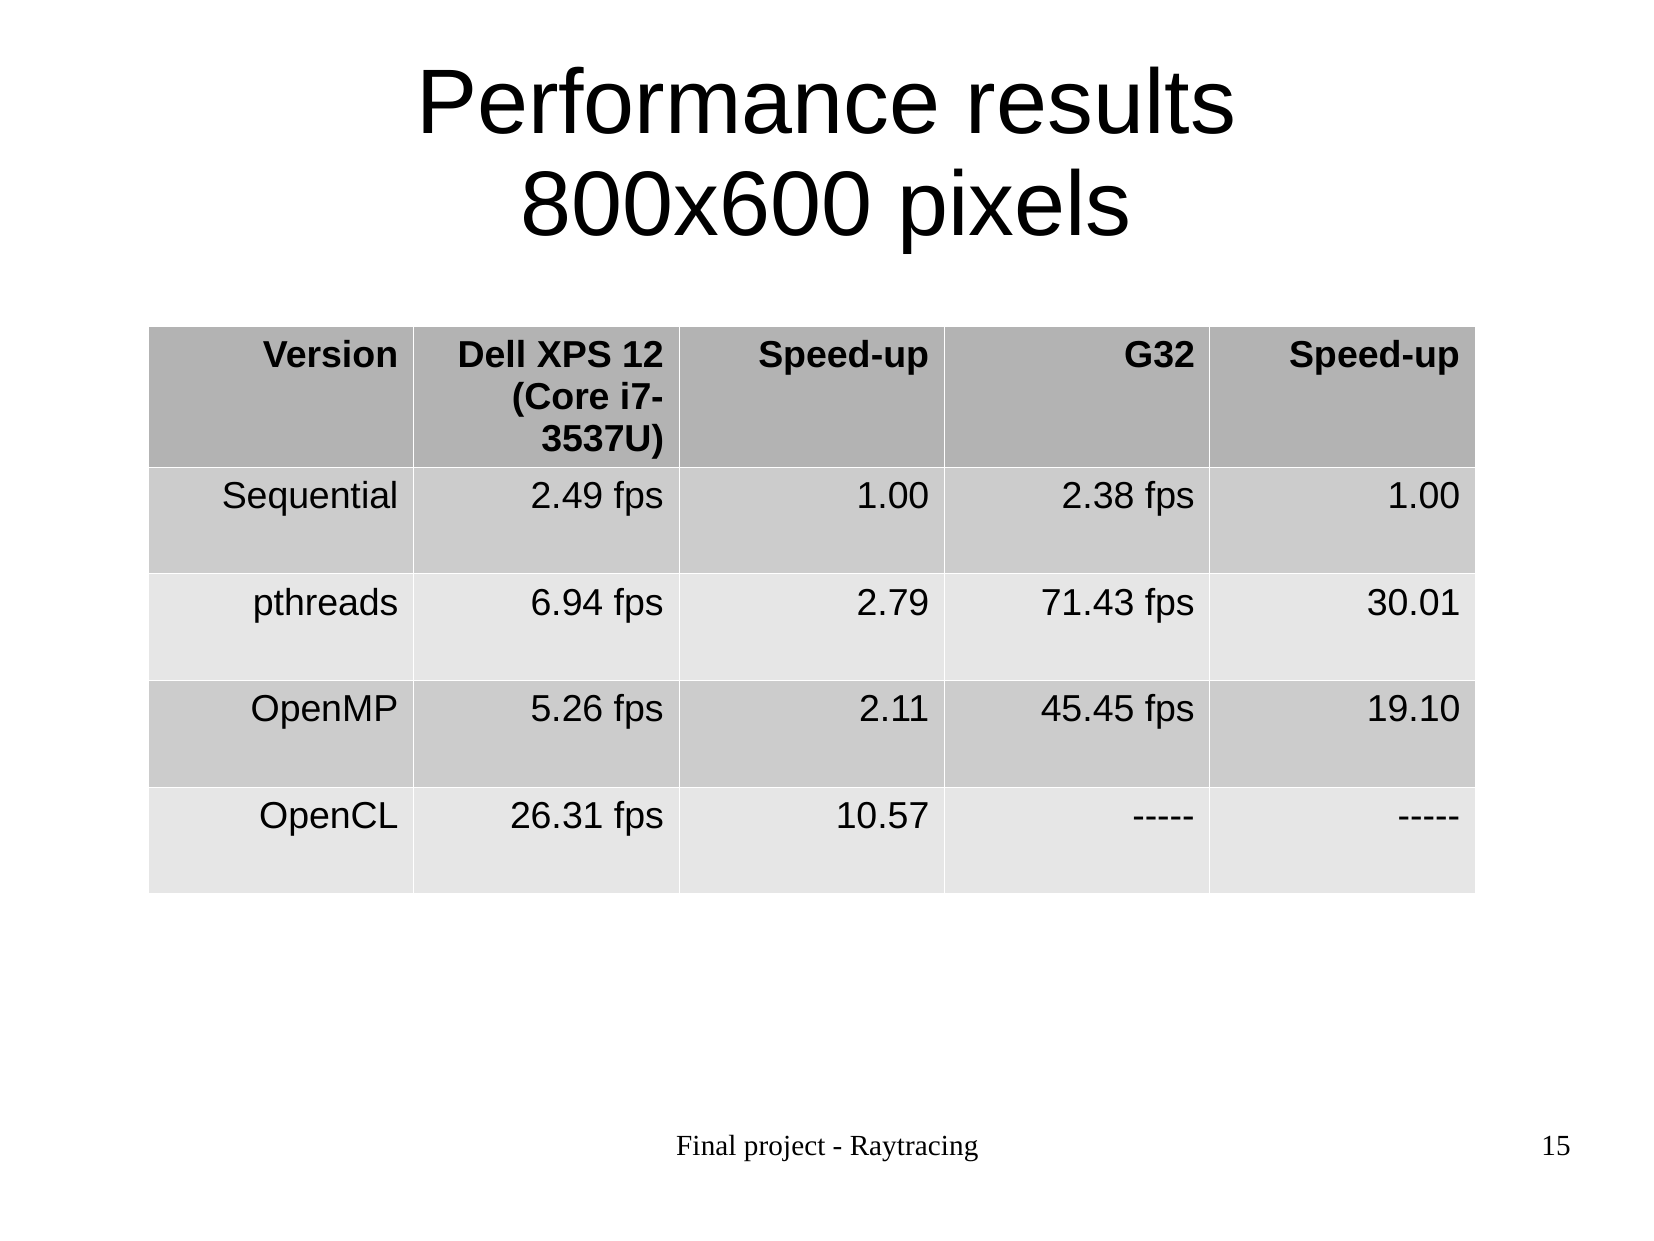

# Performance results 800x600 pixels
| Version | Dell XPS 12 (Core i7-3537U) | Speed-up | G32 | Speed-up |
| --- | --- | --- | --- | --- |
| Sequential | 2.49 fps | 1.00 | 2.38 fps | 1.00 |
| pthreads | 6.94 fps | 2.79 | 71.43 fps | 30.01 |
| OpenMP | 5.26 fps | 2.11 | 45.45 fps | 19.10 |
| OpenCL | 26.31 fps | 10.57 | ----- | ----- |
Final project - Raytracing
15